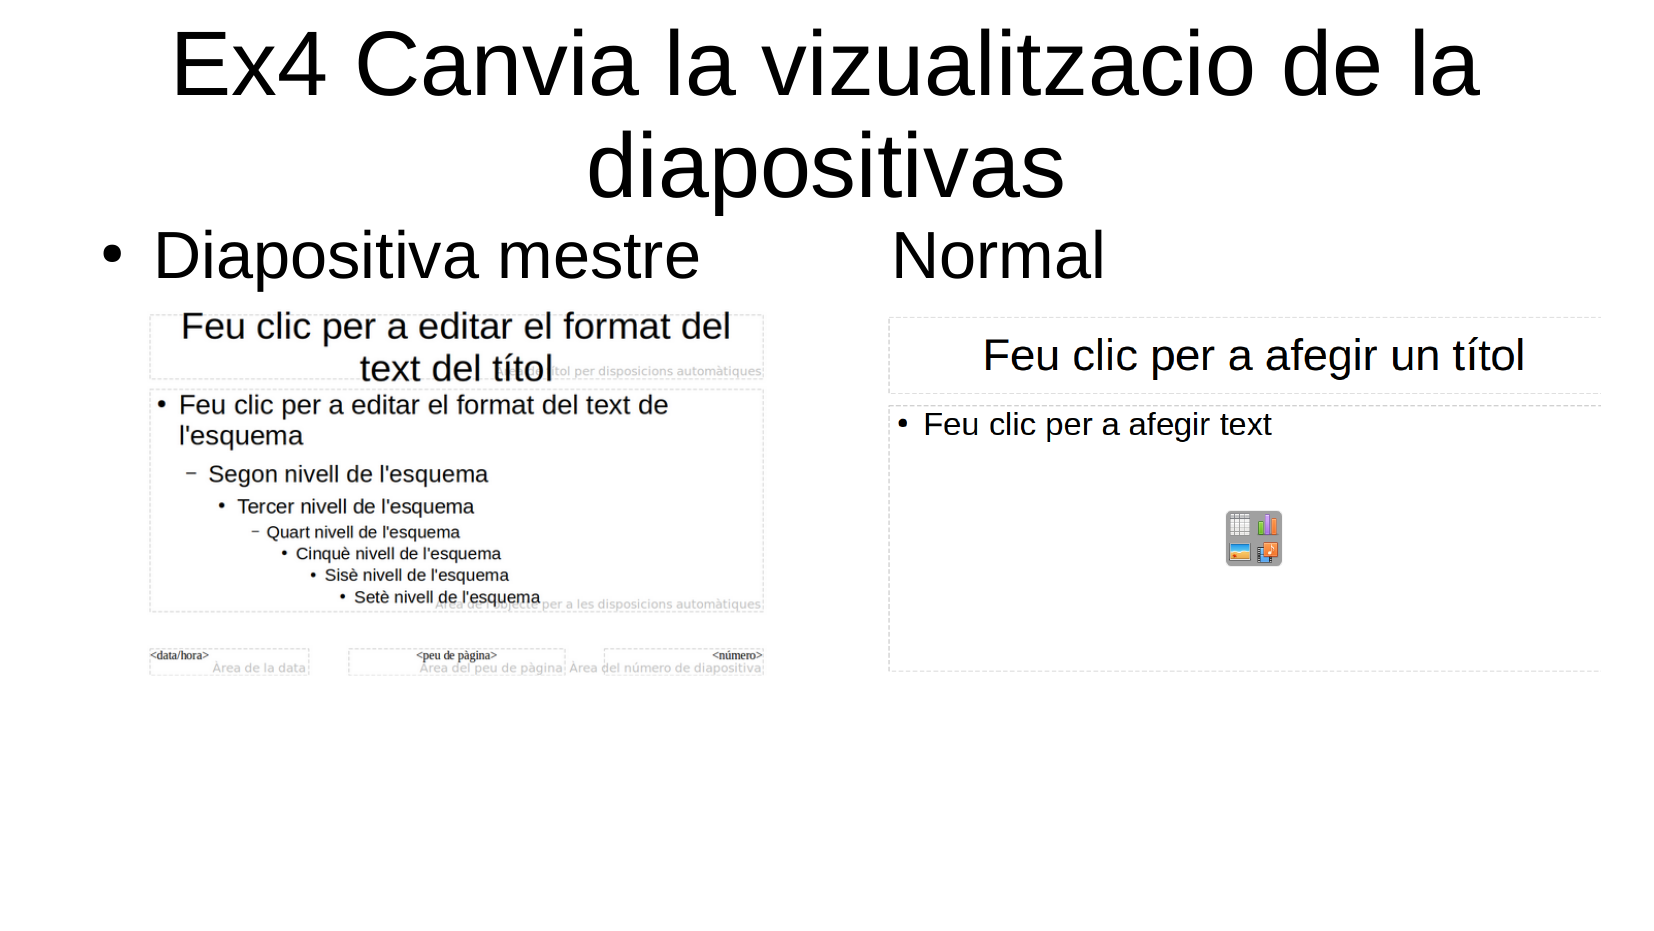

# Ex4 Canvia la vizualitzacio de la diapositivas
Diapositiva mestre			Normal